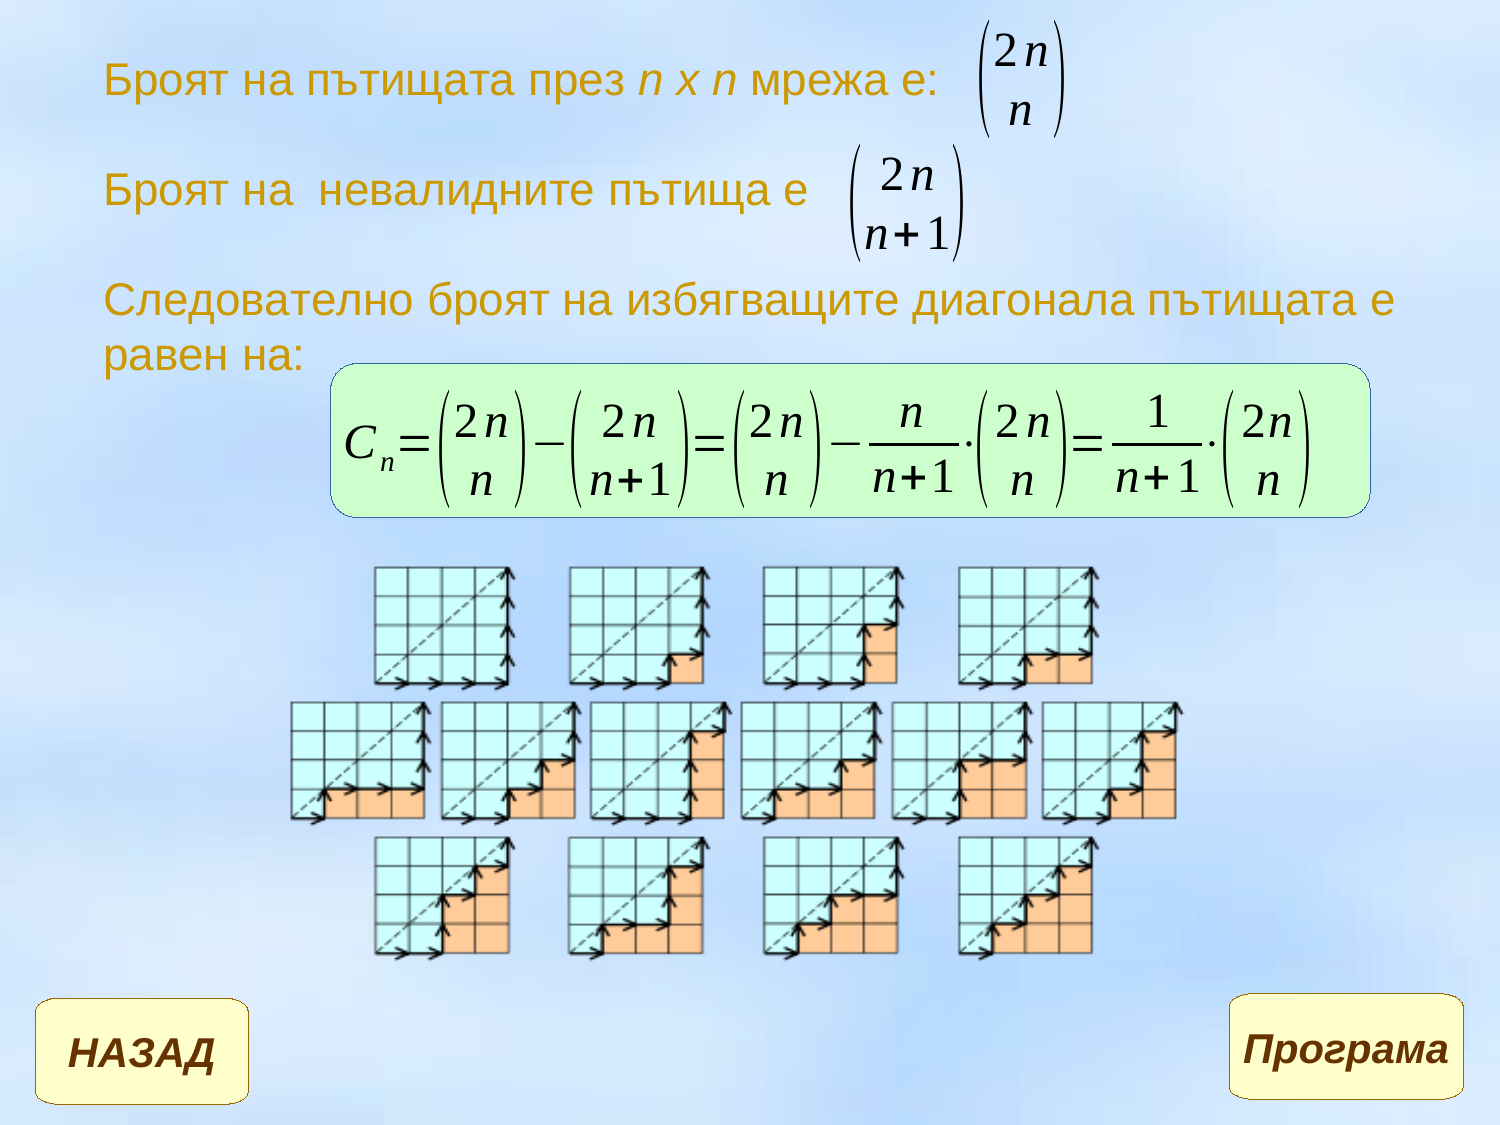

# Броят на пътищата през n x n мрежа е: Броят на невалидните пътища е Следователно броят на избягващите диагонала пътищата е равен на:
Програма
НАЗАД